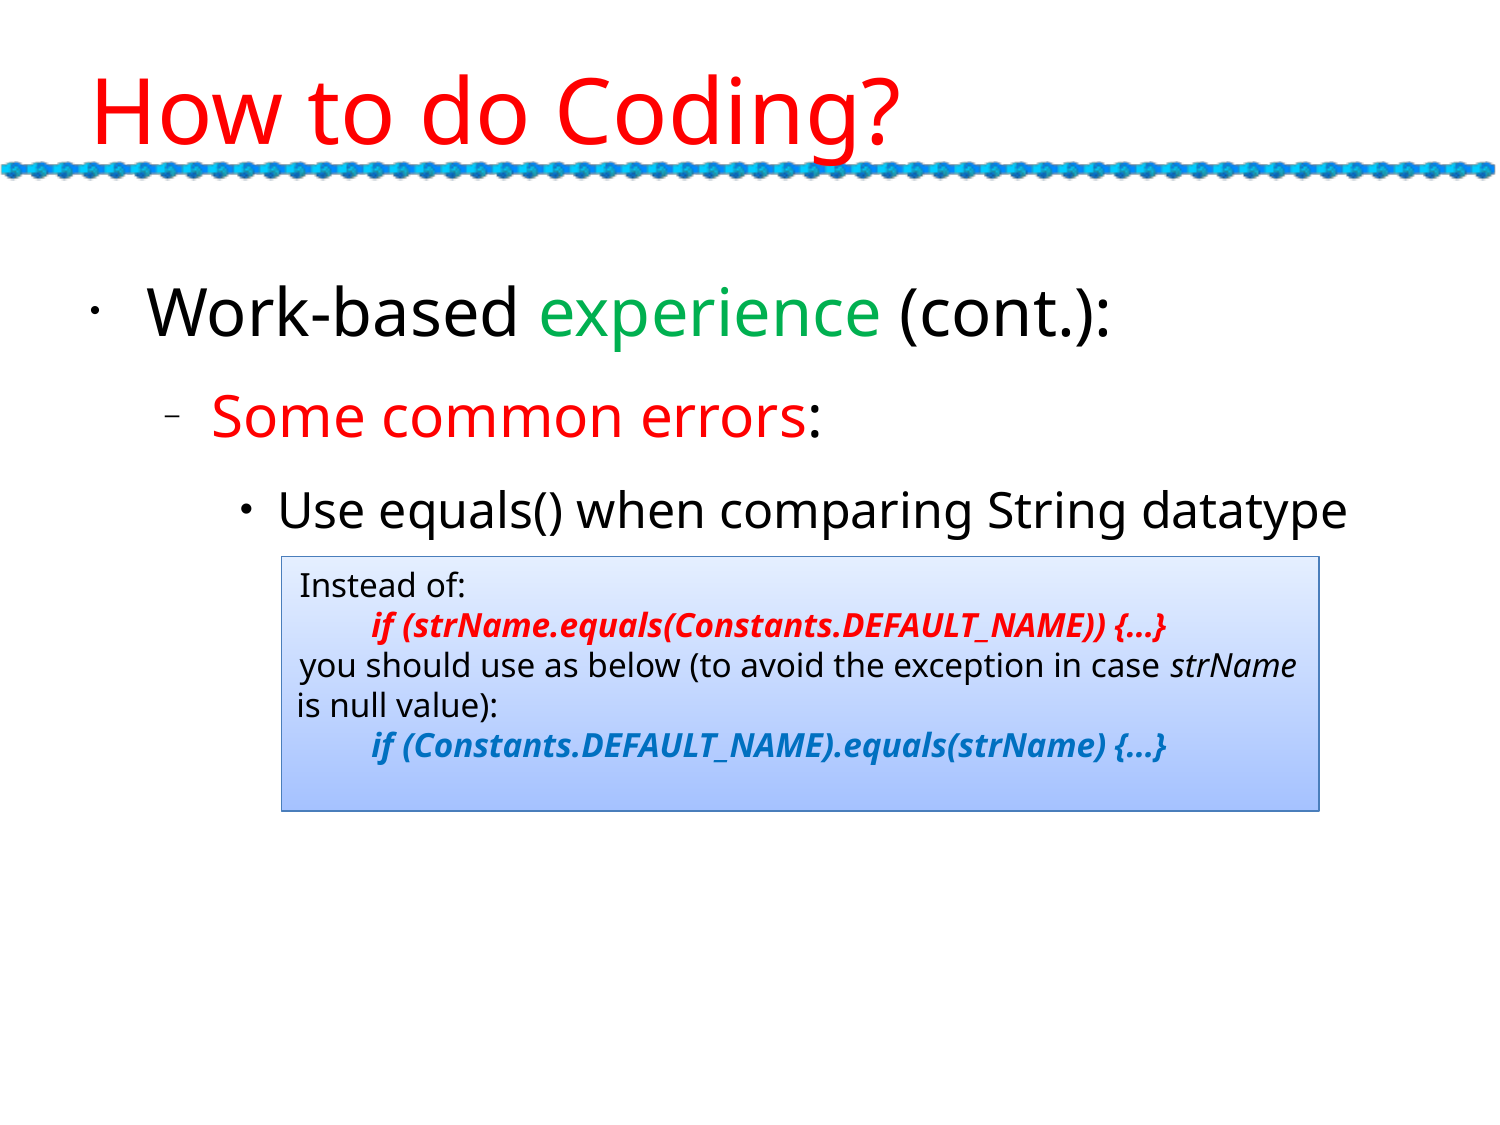

How to do Coding?
# Work-based experience (cont.):
Some common errors:
Use equals() when comparing String datatype
Instead of:
	if (strName.equals(Constants.DEFAULT_NAME)) {…}
you should use as below (to avoid the exception in case strName is null value):
	if (Constants.DEFAULT_NAME).equals(strName) {…}